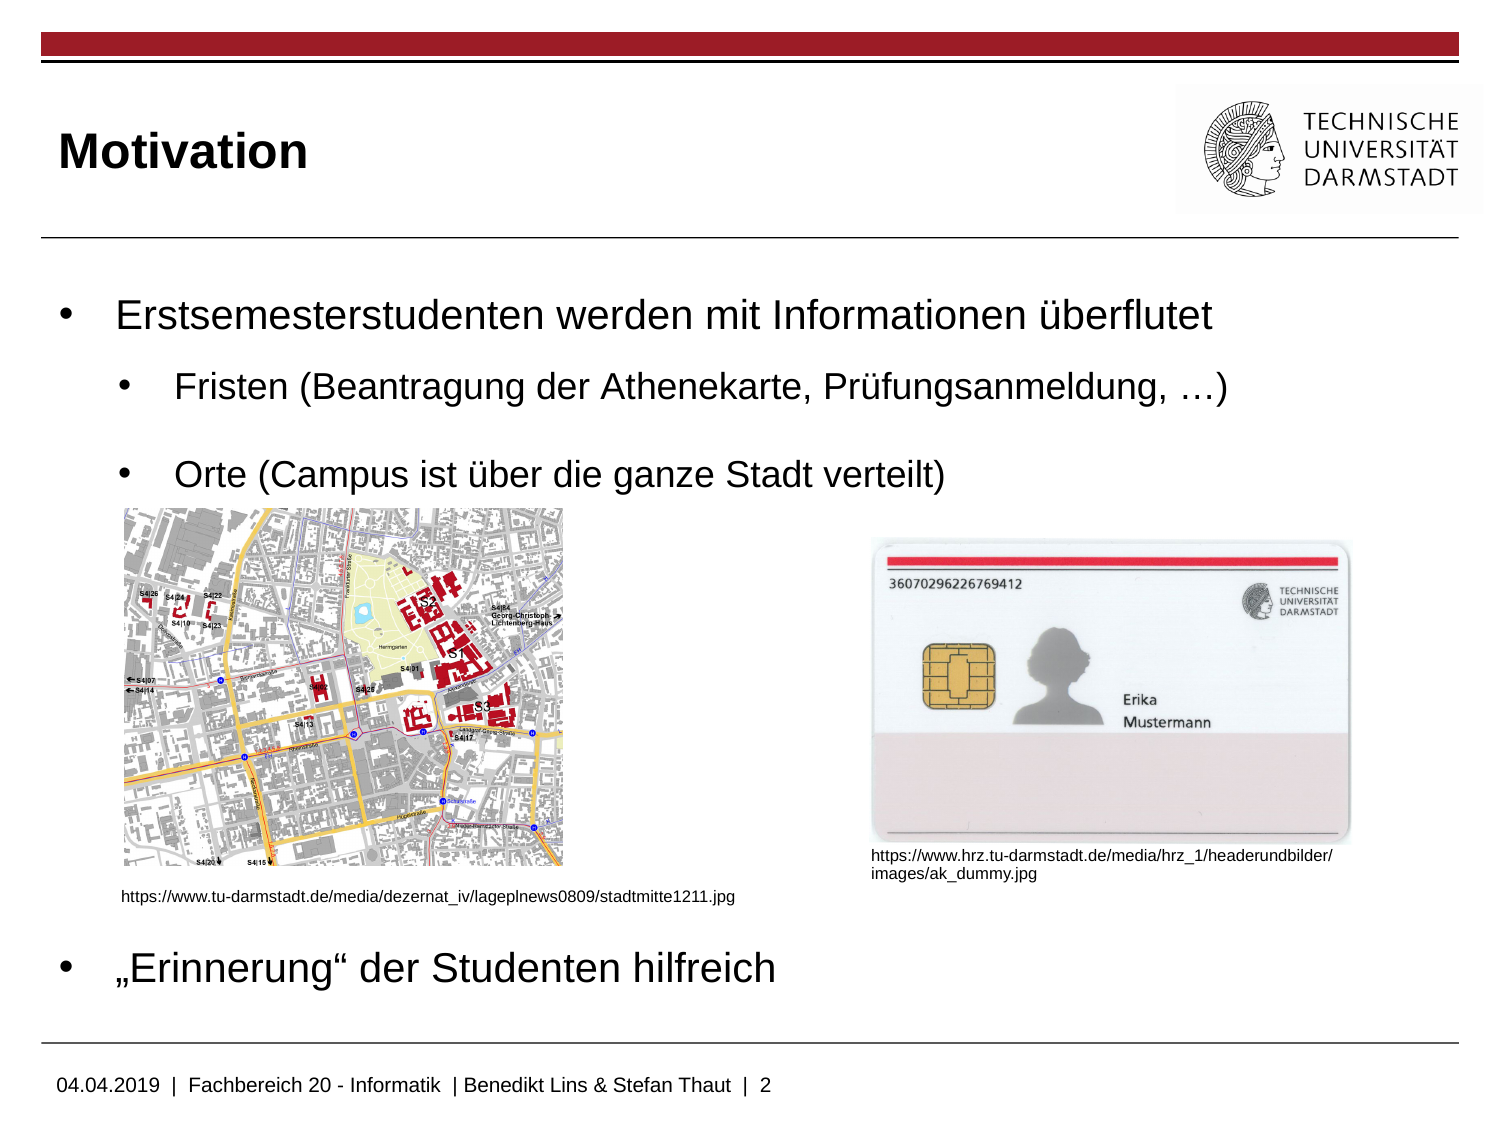

# Motivation
Erstsemesterstudenten werden mit Informationen überflutet
Fristen (Beantragung der Athenekarte, Prüfungsanmeldung, …)
Orte (Campus ist über die ganze Stadt verteilt)
„Erinnerung“ der Studenten hilfreich
https://www.hrz.tu-darmstadt.de/media/hrz_1/headerundbilder/images/ak_dummy.jpg
https://www.tu-darmstadt.de/media/dezernat_iv/lageplnews0809/stadtmitte1211.jpg